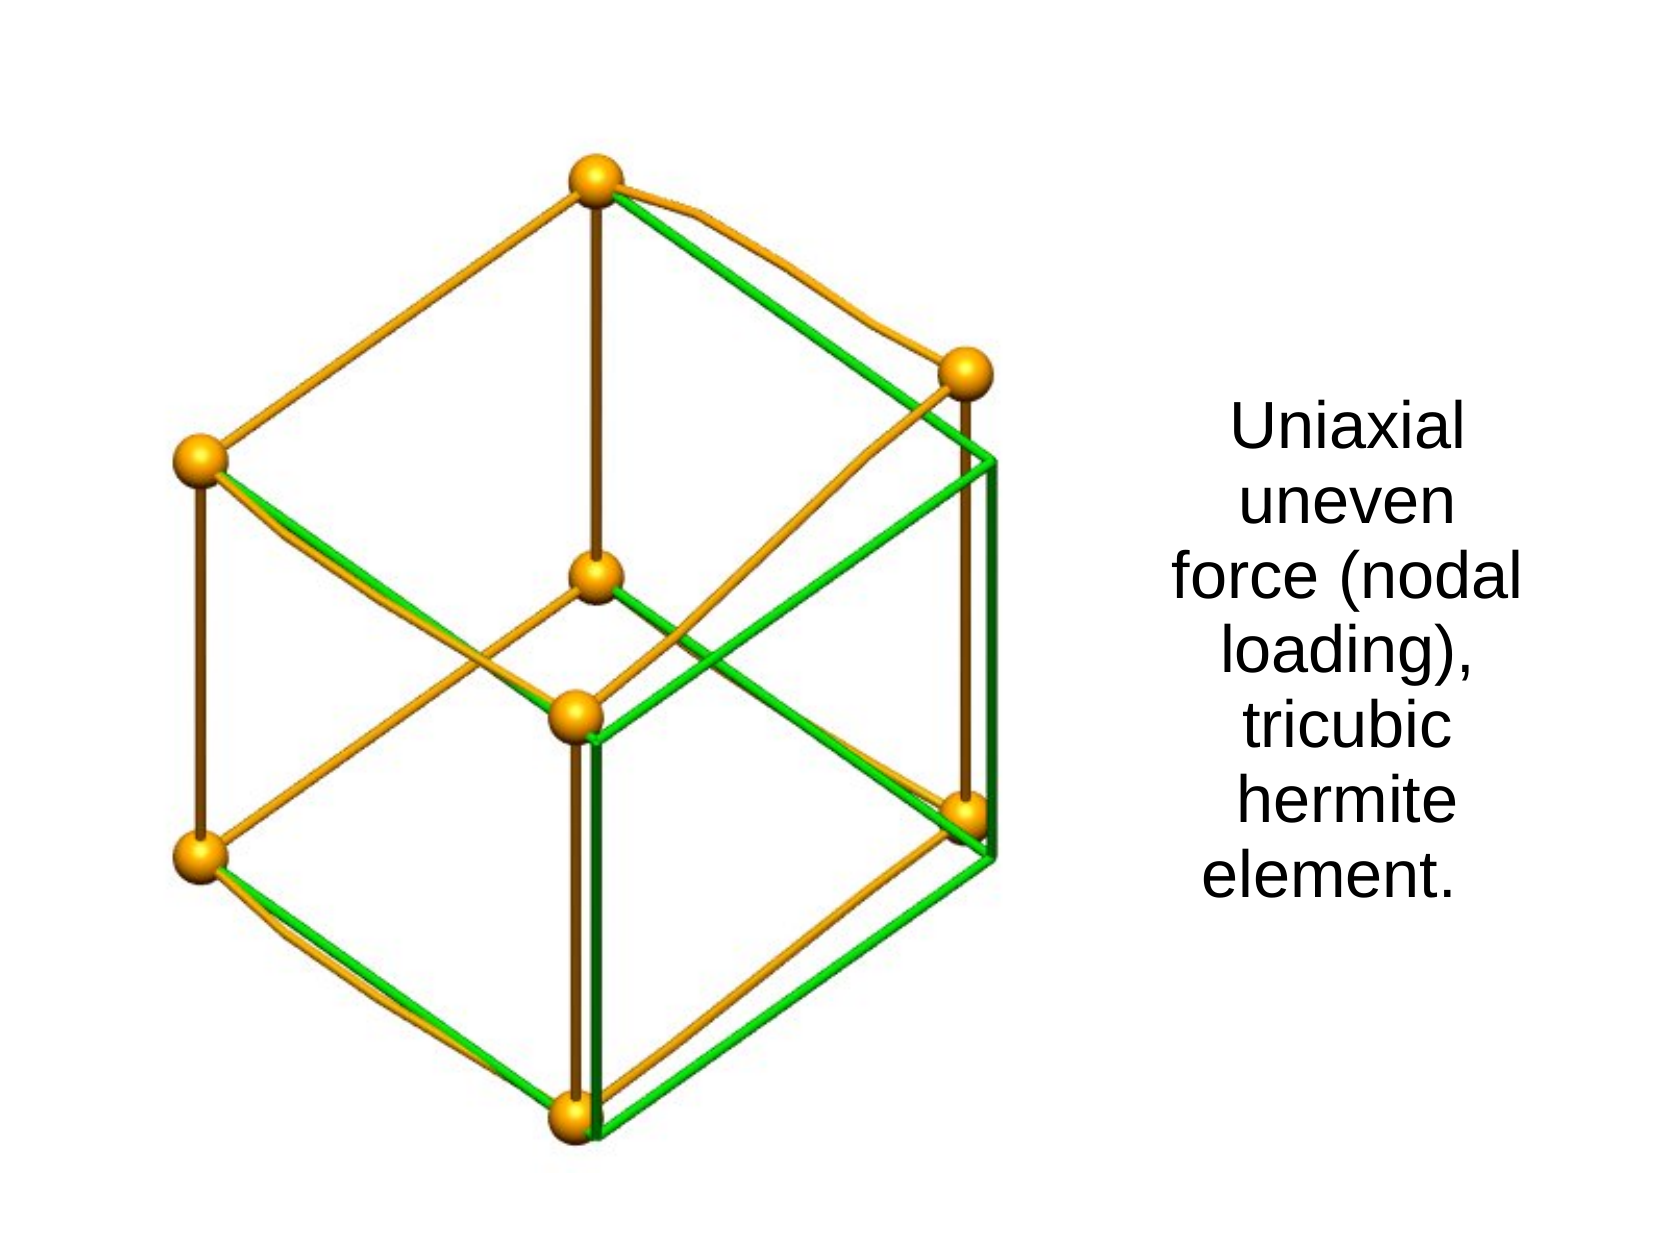

# Uniaxial uneven force (nodal loading), tricubic hermite element.